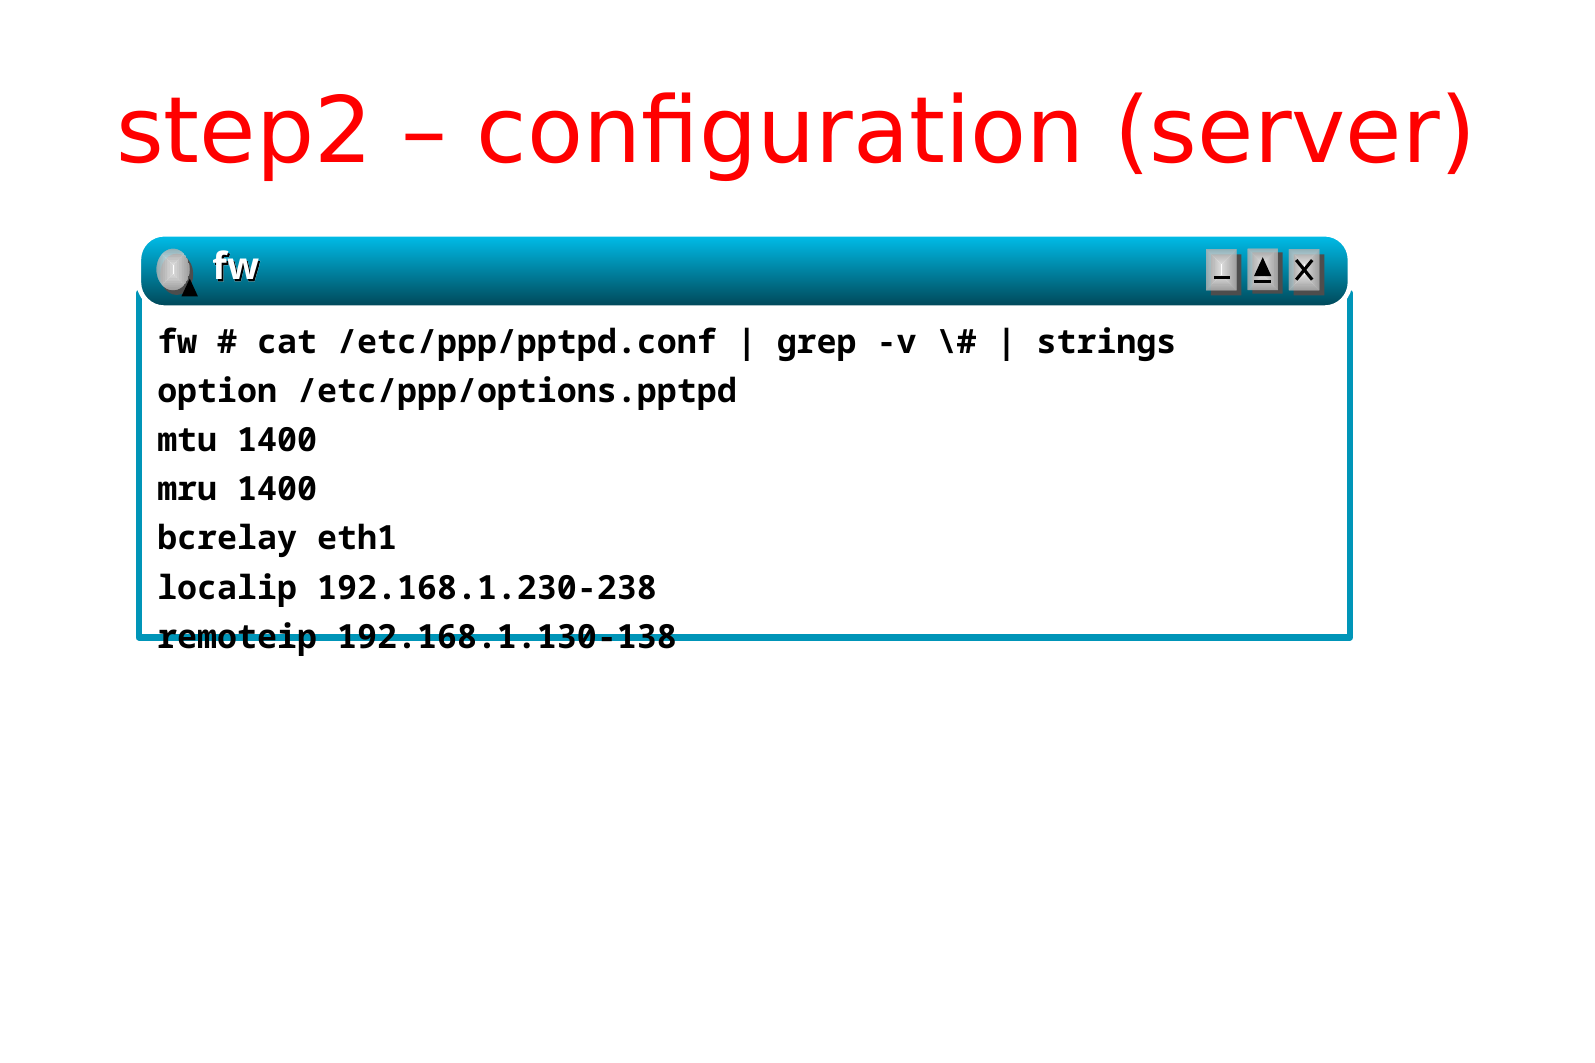

# step2 – configuration (server)
fw
 fw # cat /etc/ppp/pptpd.conf | grep -v \# | strings
 option /etc/ppp/options.pptpd
 mtu 1400
 mru 1400
 bcrelay eth1
 localip 192.168.1.230-238
 remoteip 192.168.1.130-138